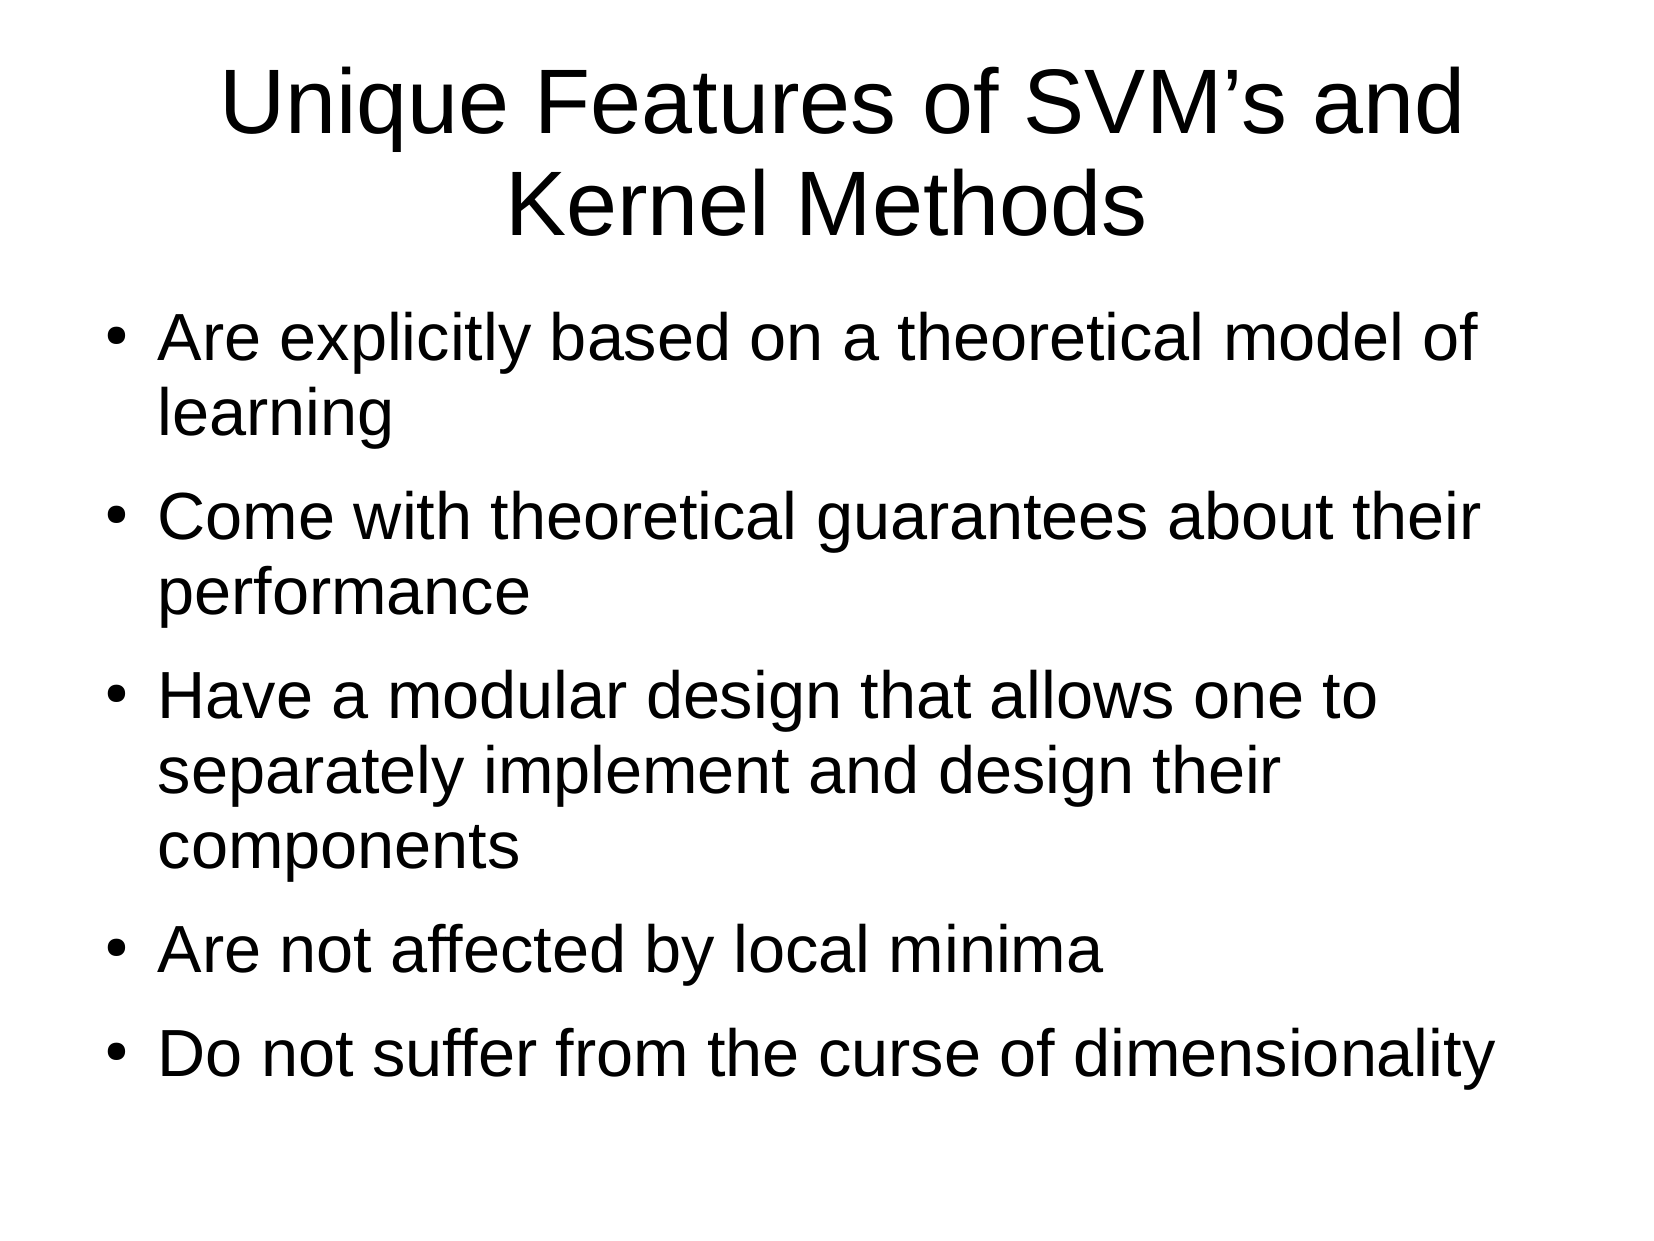

# Unique Features of SVM’s and Kernel Methods
Are explicitly based on a theoretical model of learning
Come with theoretical guarantees about their performance
Have a modular design that allows one to separately implement and design their components
Are not affected by local minima
Do not suffer from the curse of dimensionality